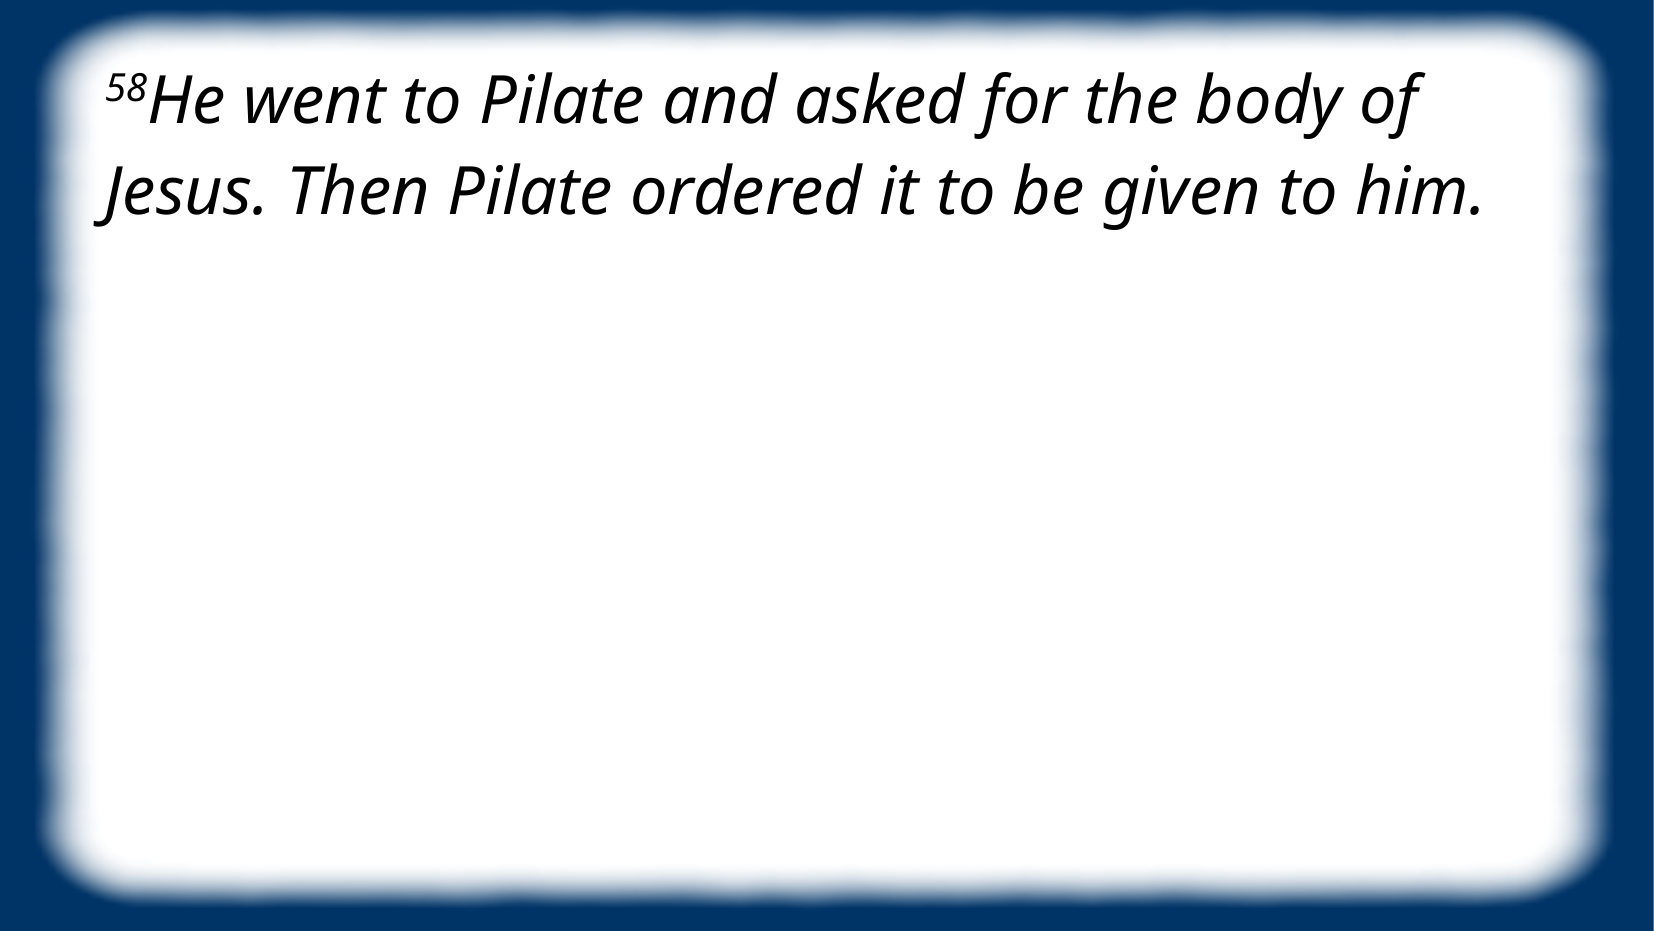

58He went to Pilate and asked for the body of Jesus. Then Pilate ordered it to be given to him.